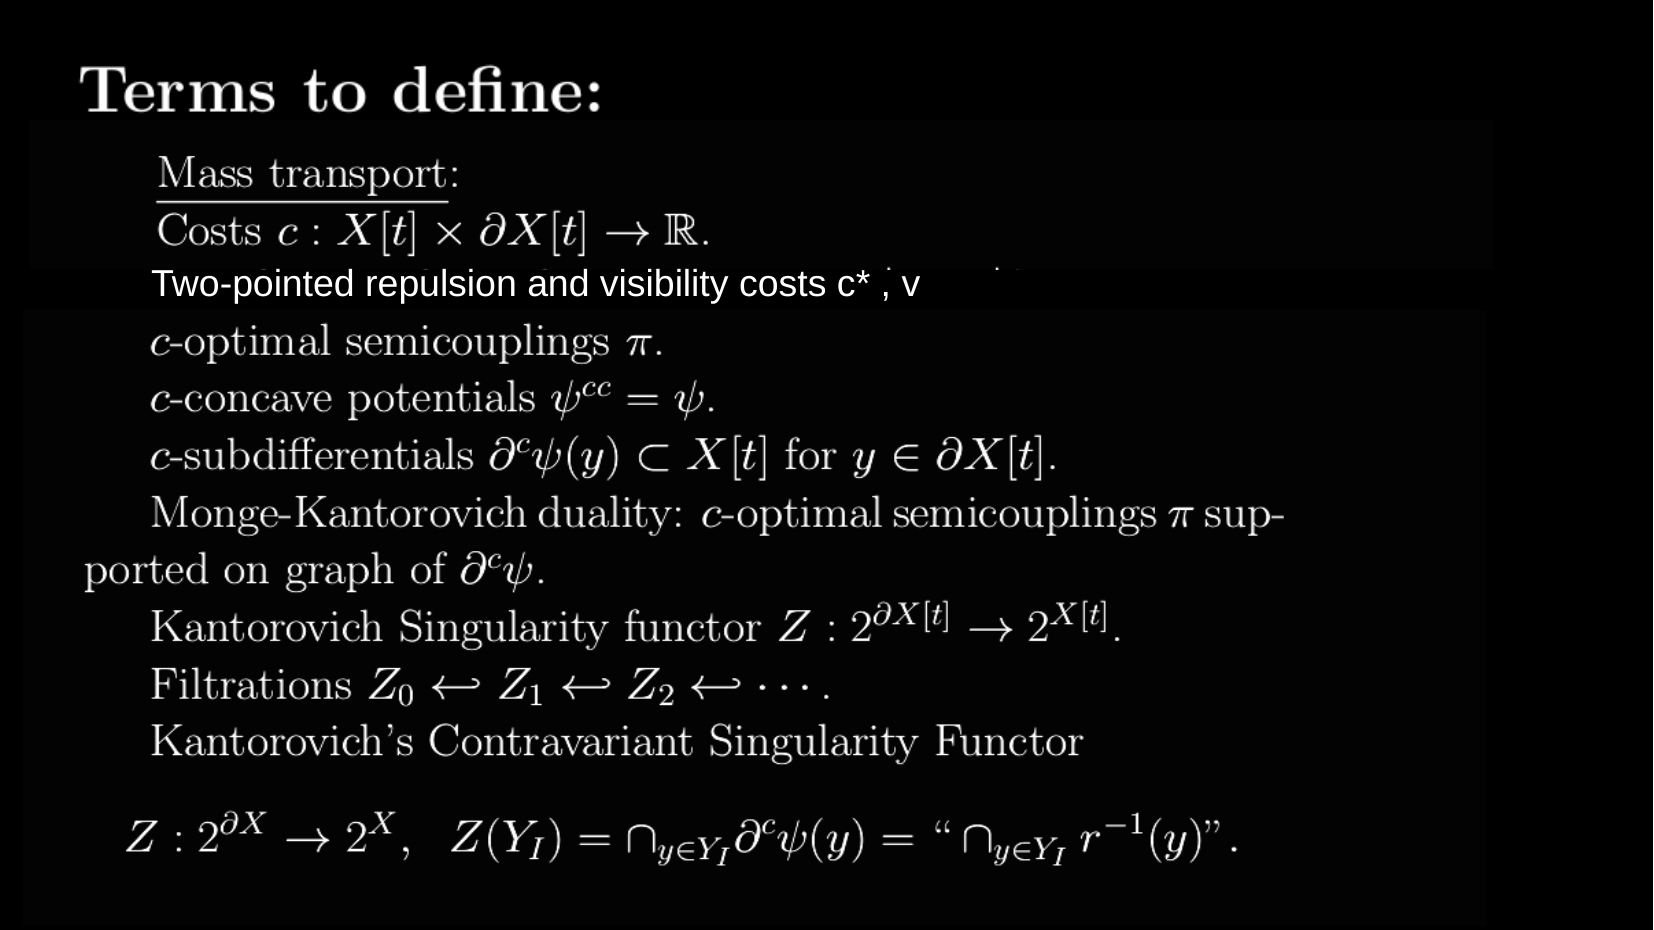

Two-pointed repulsion and visibility costs c* , v